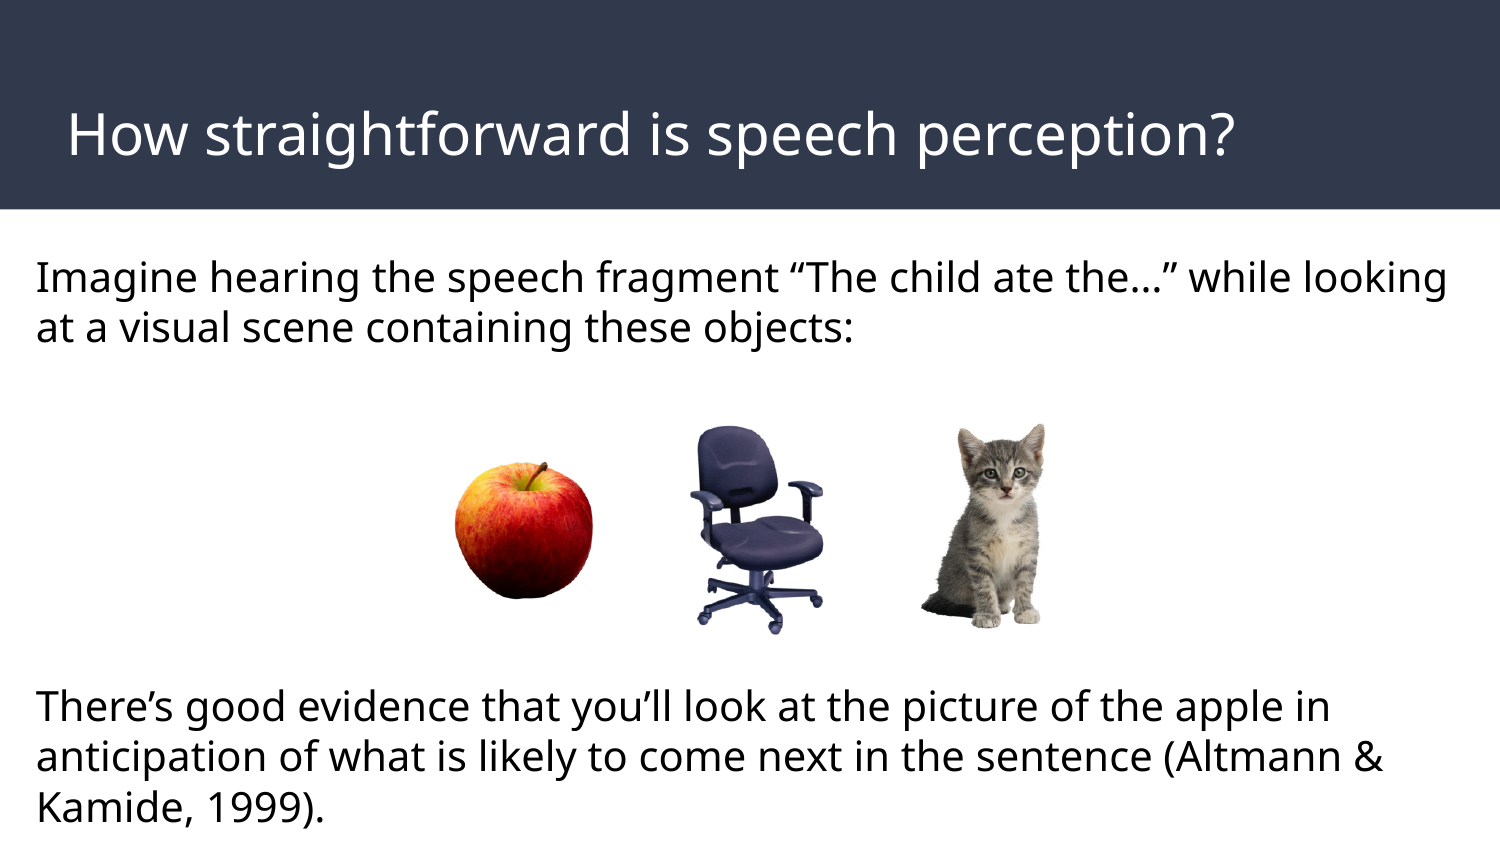

# How straightforward is speech perception?
Imagine hearing the speech fragment “The child ate the…” while looking at a visual scene containing these objects:
There’s good evidence that you’ll look at the picture of the apple in anticipation of what is likely to come next in the sentence (Altmann & Kamide, 1999).